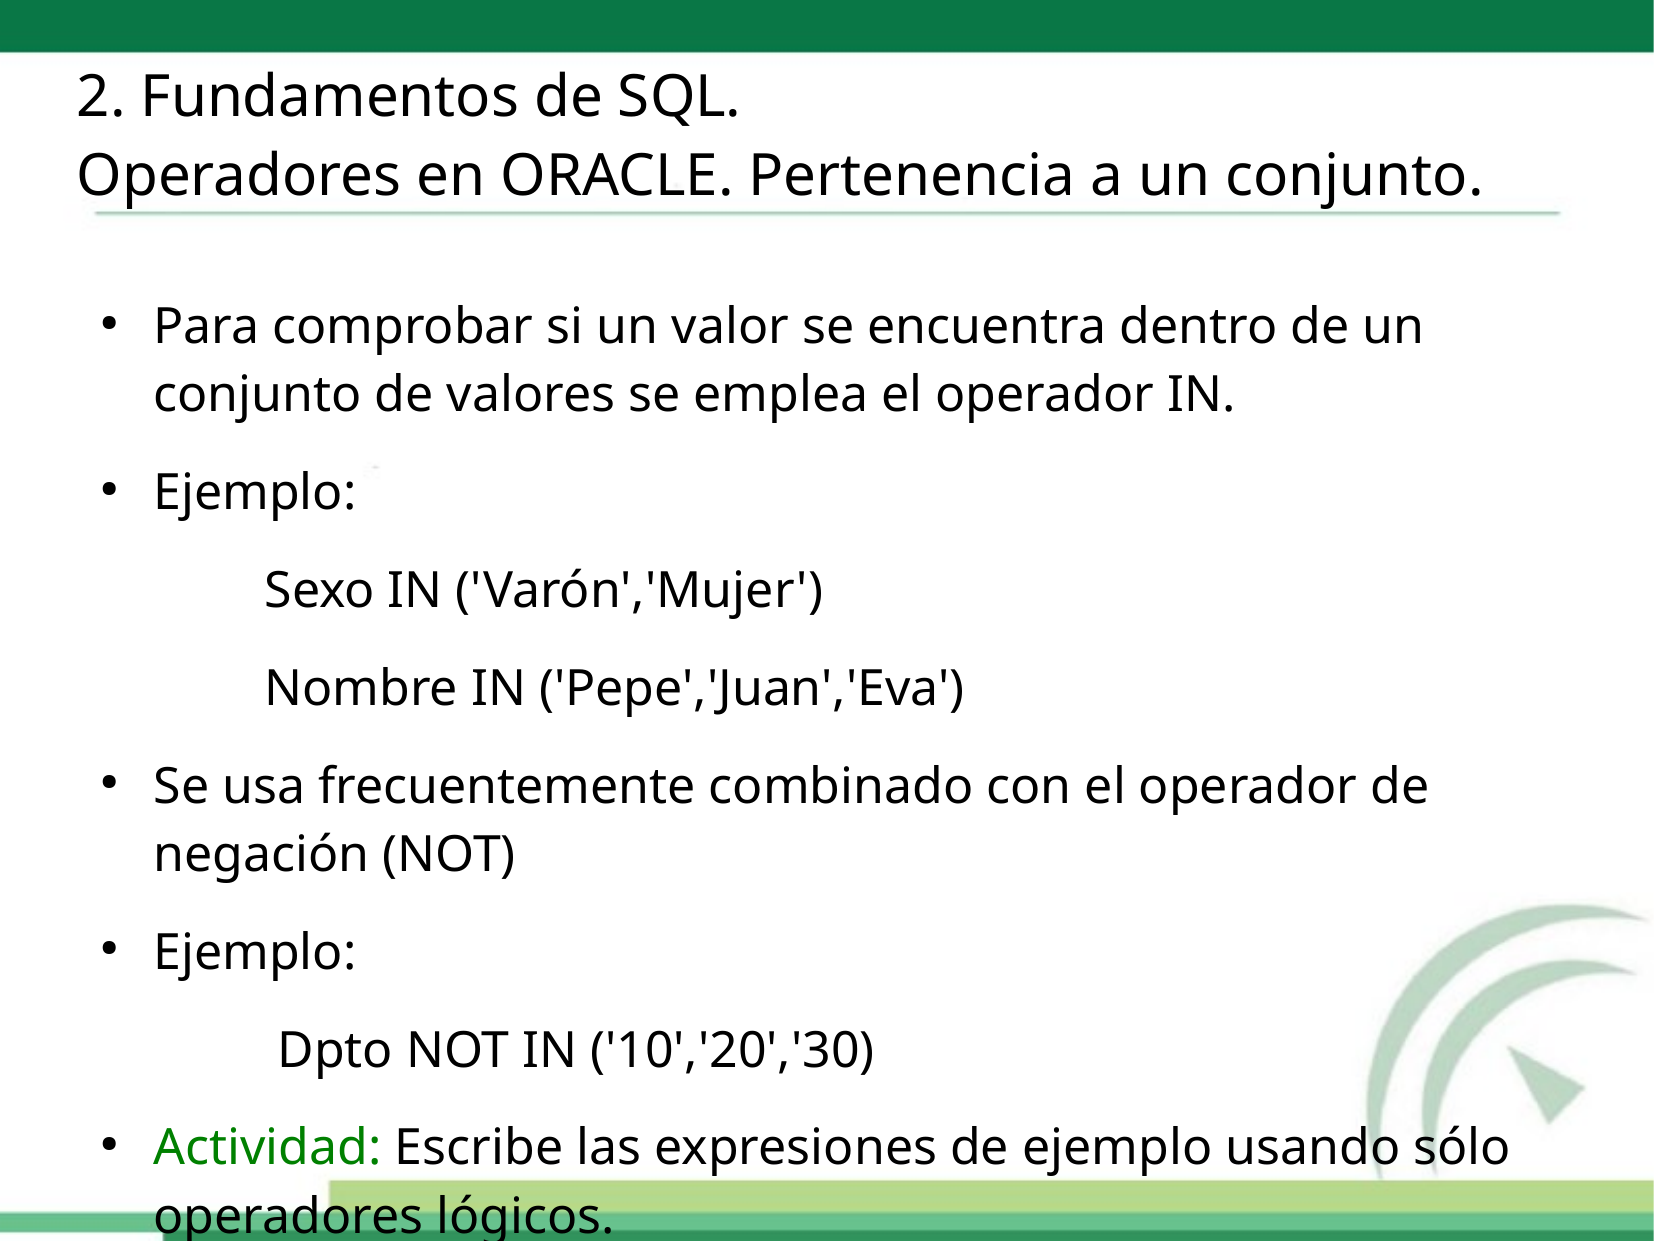

# 2. Fundamentos de SQL. Operadores en ORACLE. Pertenencia a un conjunto.
Para comprobar si un valor se encuentra dentro de un conjunto de valores se emplea el operador IN.
Ejemplo:
 Sexo IN ('Varón','Mujer')
 Nombre IN ('Pepe','Juan','Eva')
Se usa frecuentemente combinado con el operador de negación (NOT)
Ejemplo:
 Dpto NOT IN ('10','20','30)
Actividad: Escribe las expresiones de ejemplo usando sólo operadores lógicos.